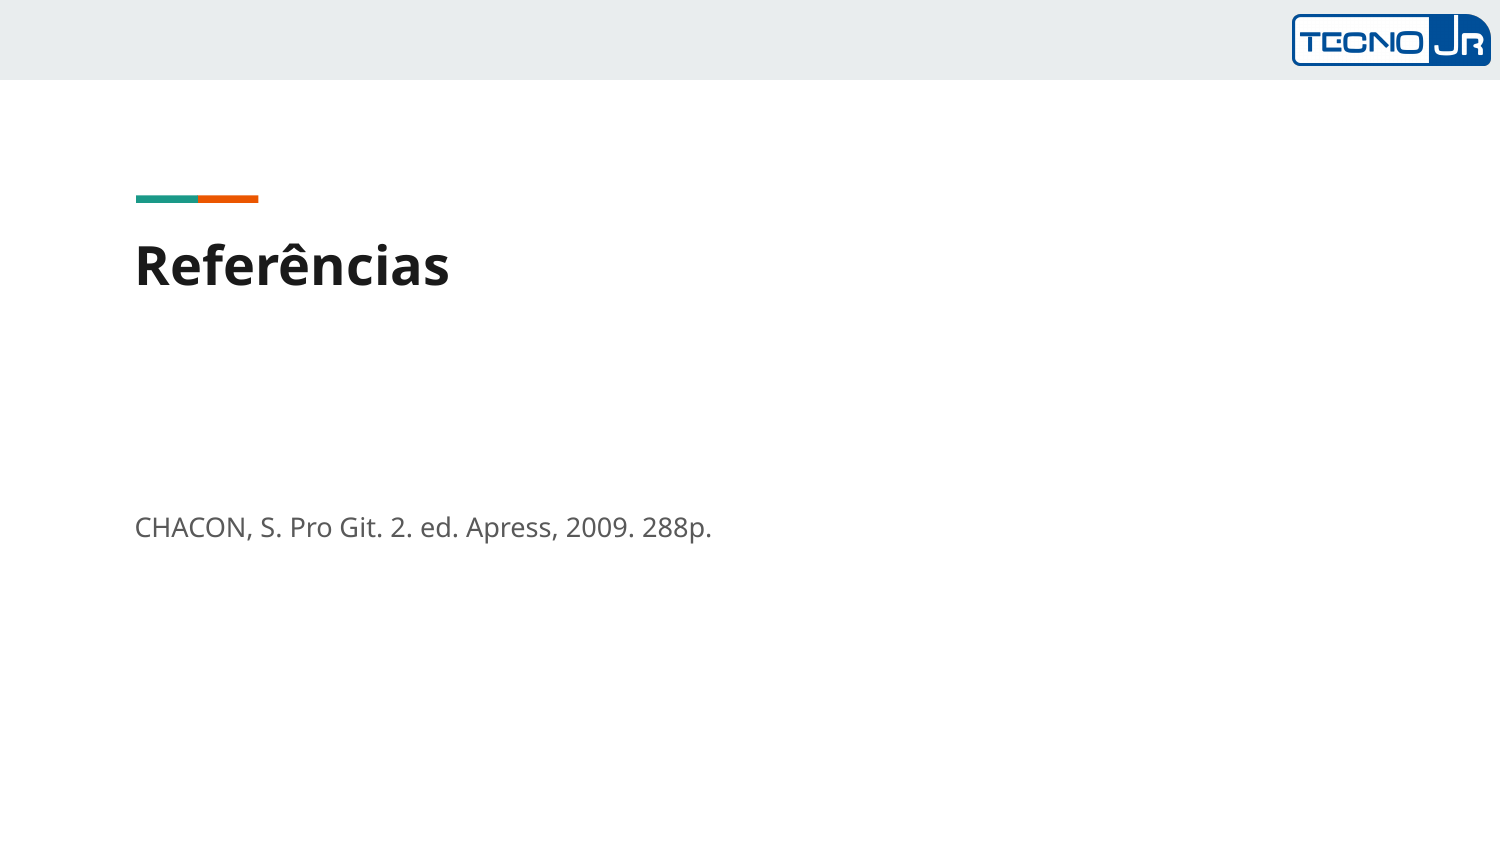

# Referências
CHACON, S. Pro Git. 2. ed. Apress, 2009. 288p.